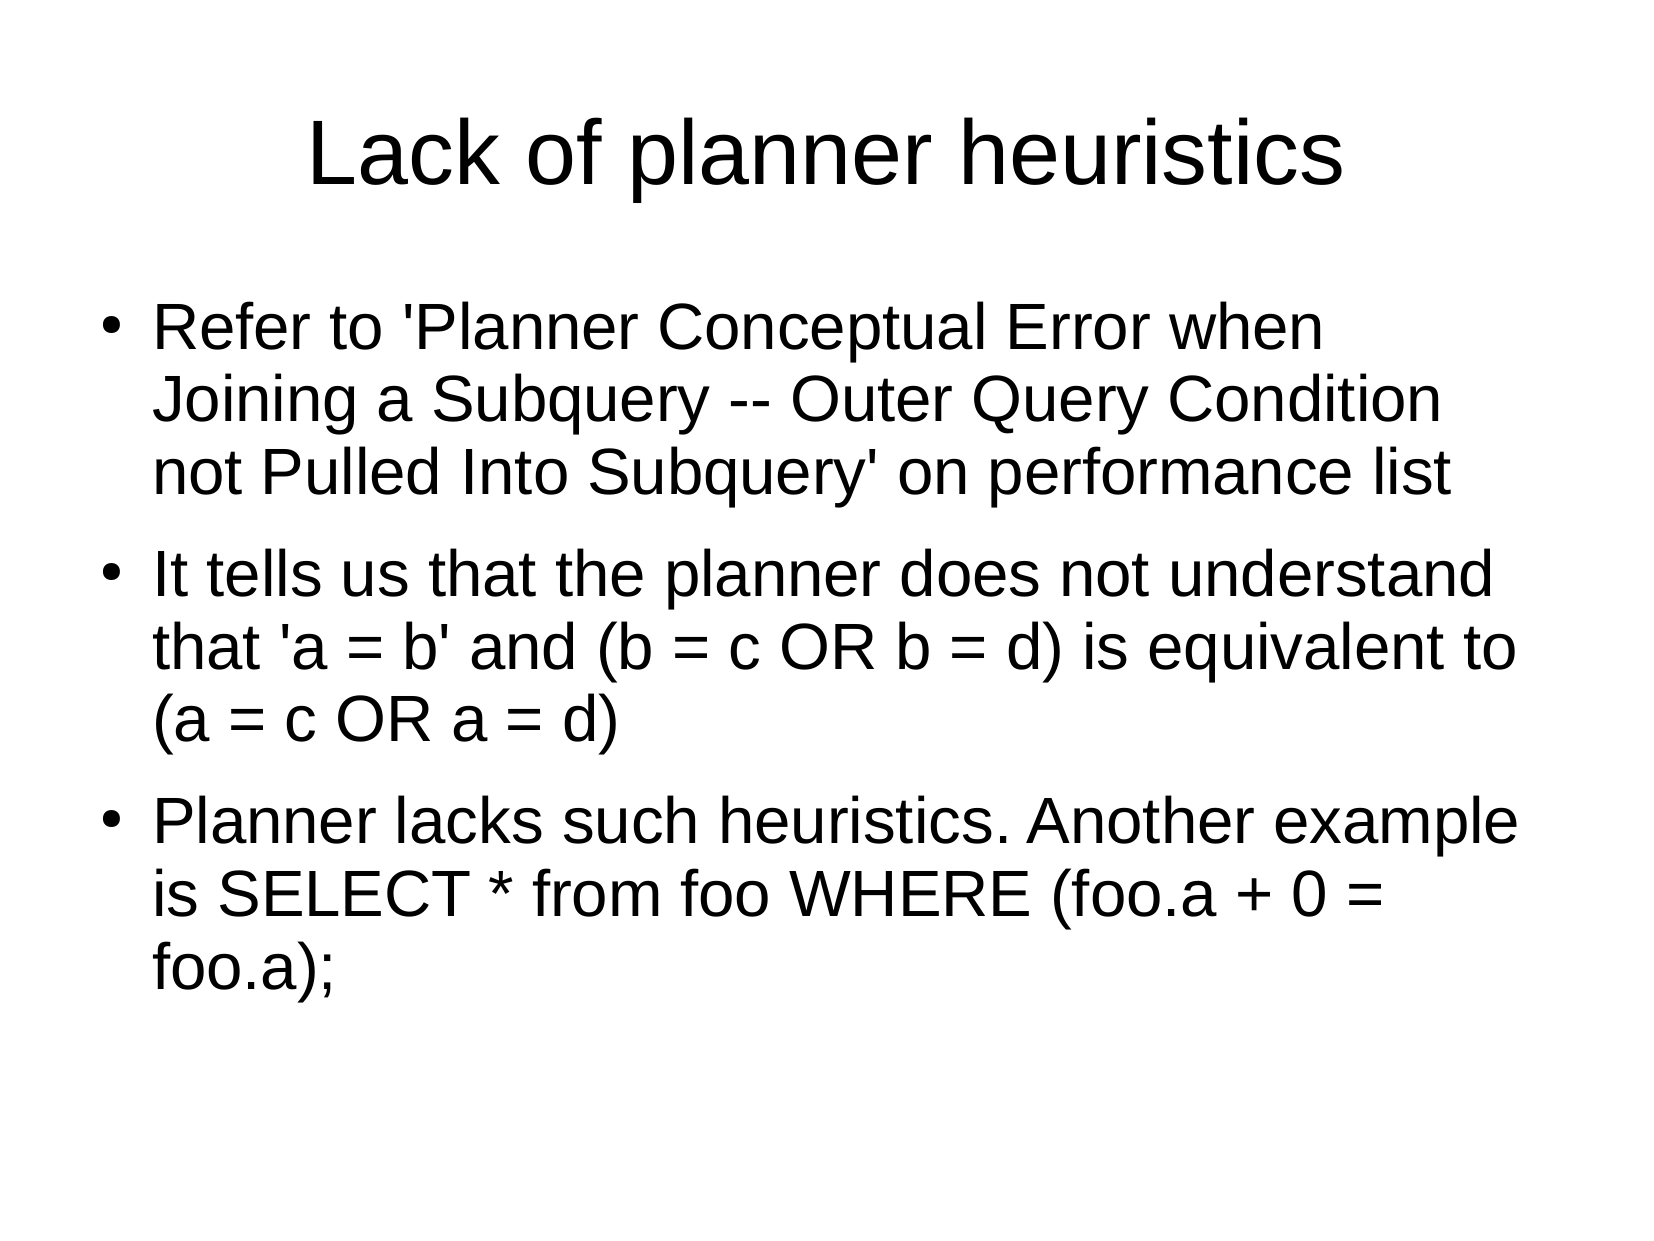

# Lack of planner heuristics
Refer to 'Planner Conceptual Error when Joining a Subquery -- Outer Query Condition not Pulled Into Subquery' on performance list
It tells us that the planner does not understand that 'a = b' and (b = c OR b = d) is equivalent to (a = c OR a = d)
Planner lacks such heuristics. Another example is SELECT * from foo WHERE (foo.a + 0 = foo.a);